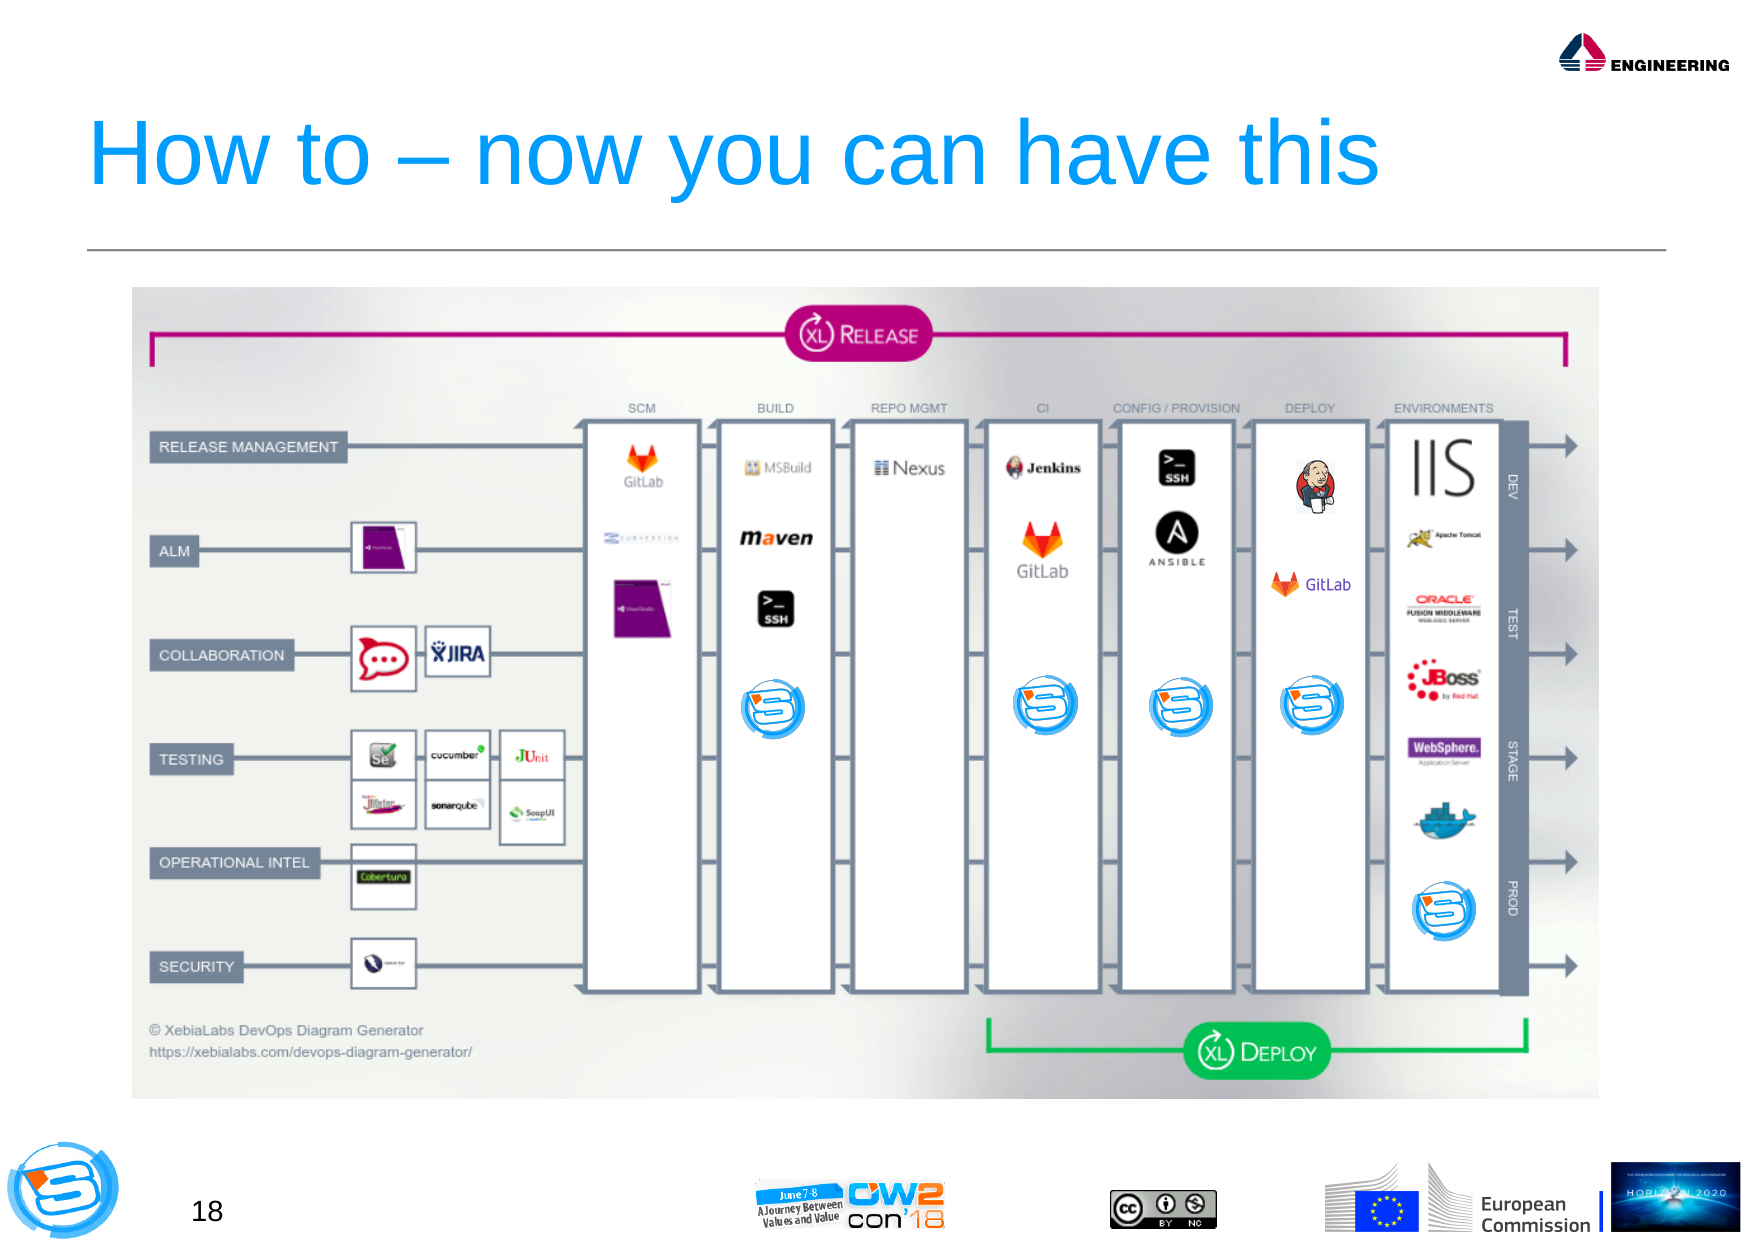

# How to – now you can have this